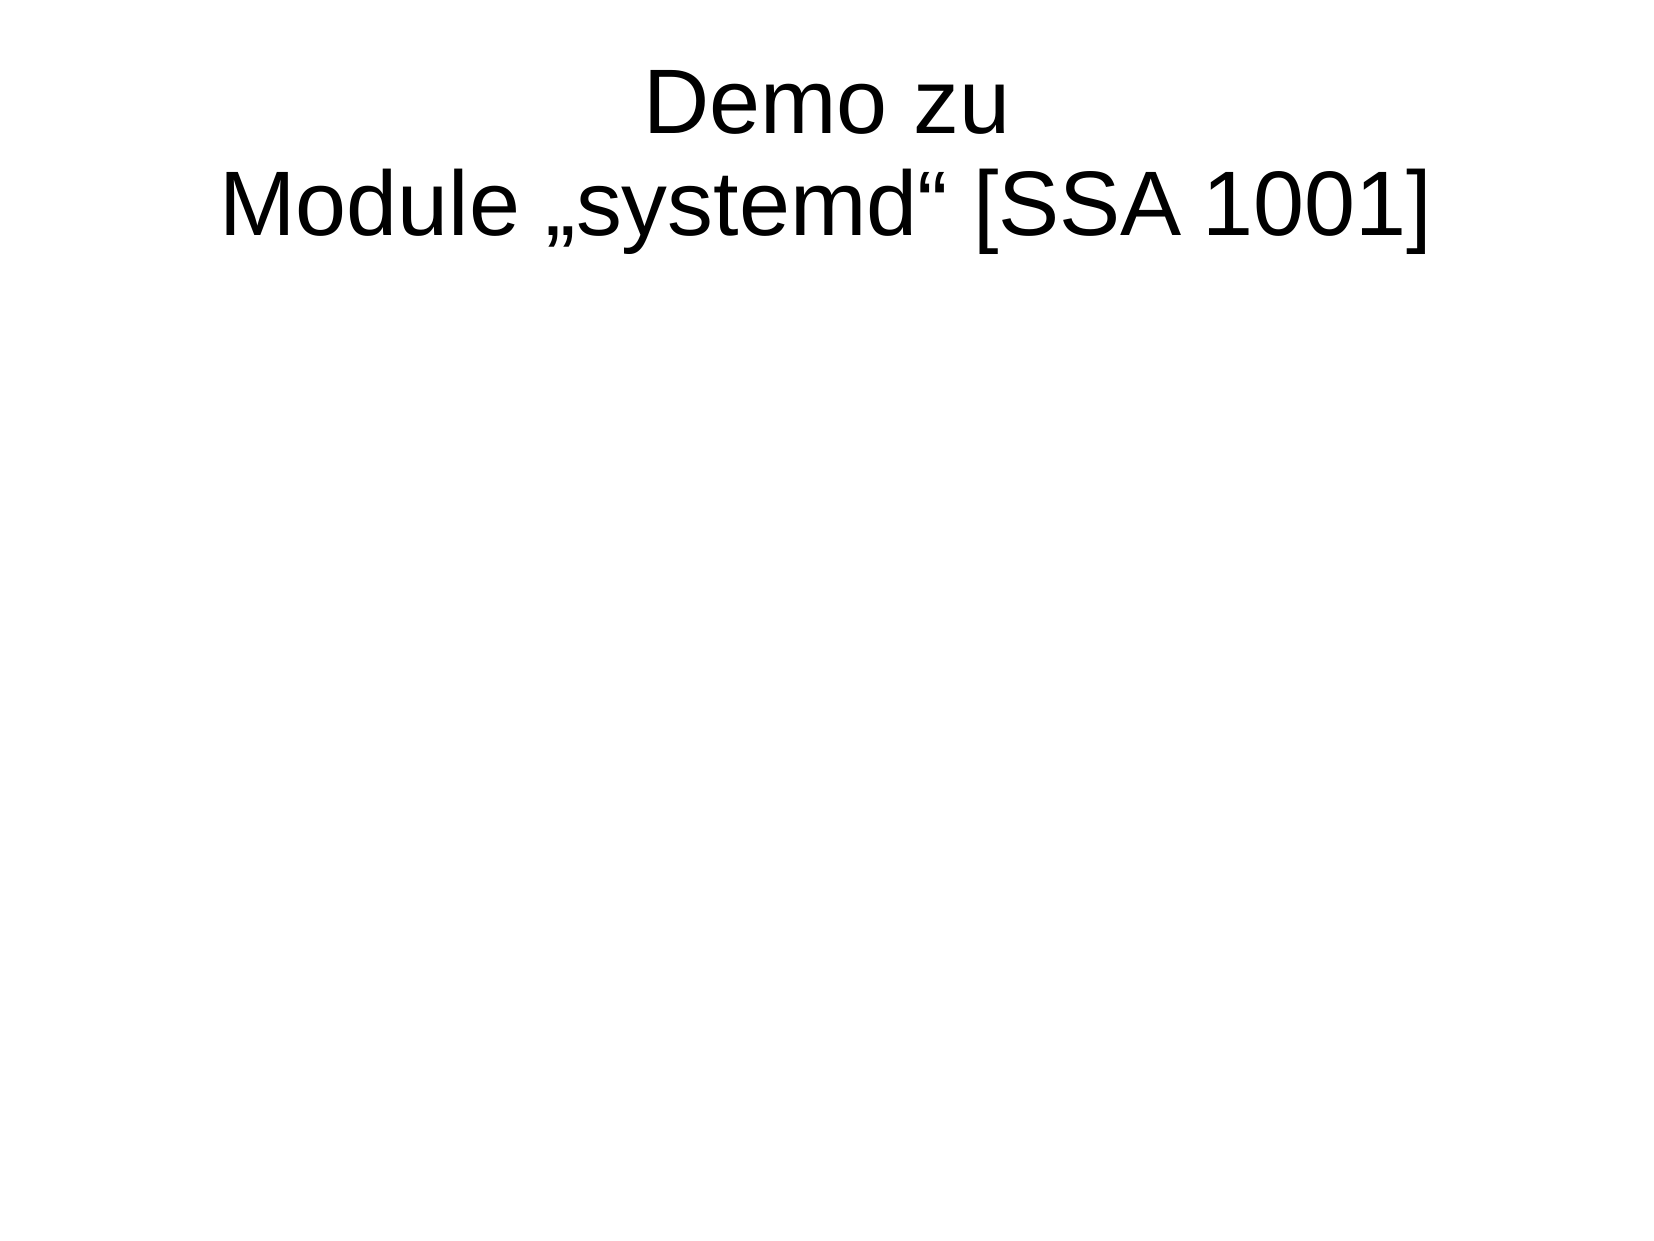

# Demo zu Module „systemd“ [SSA 1001]